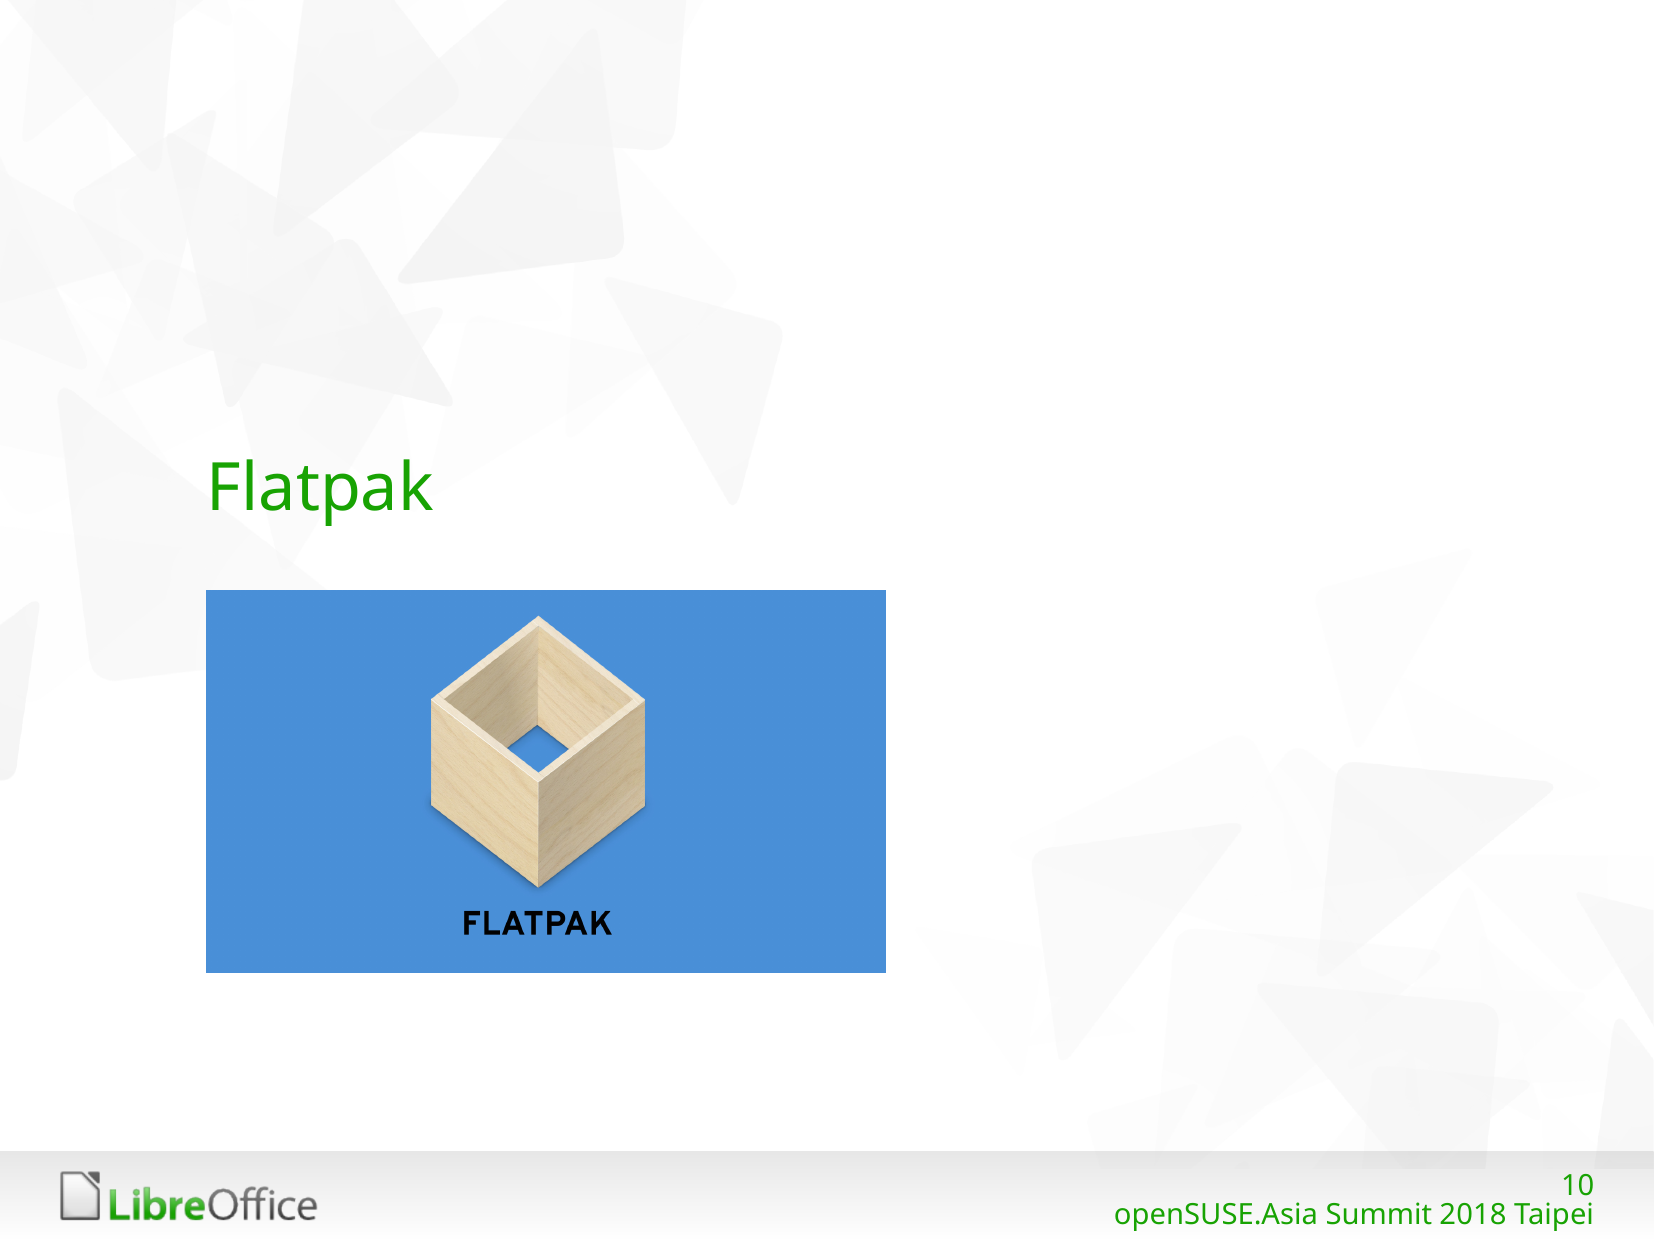

# Flatpak
10
openSUSE.Asia Summit 2018 Taipei